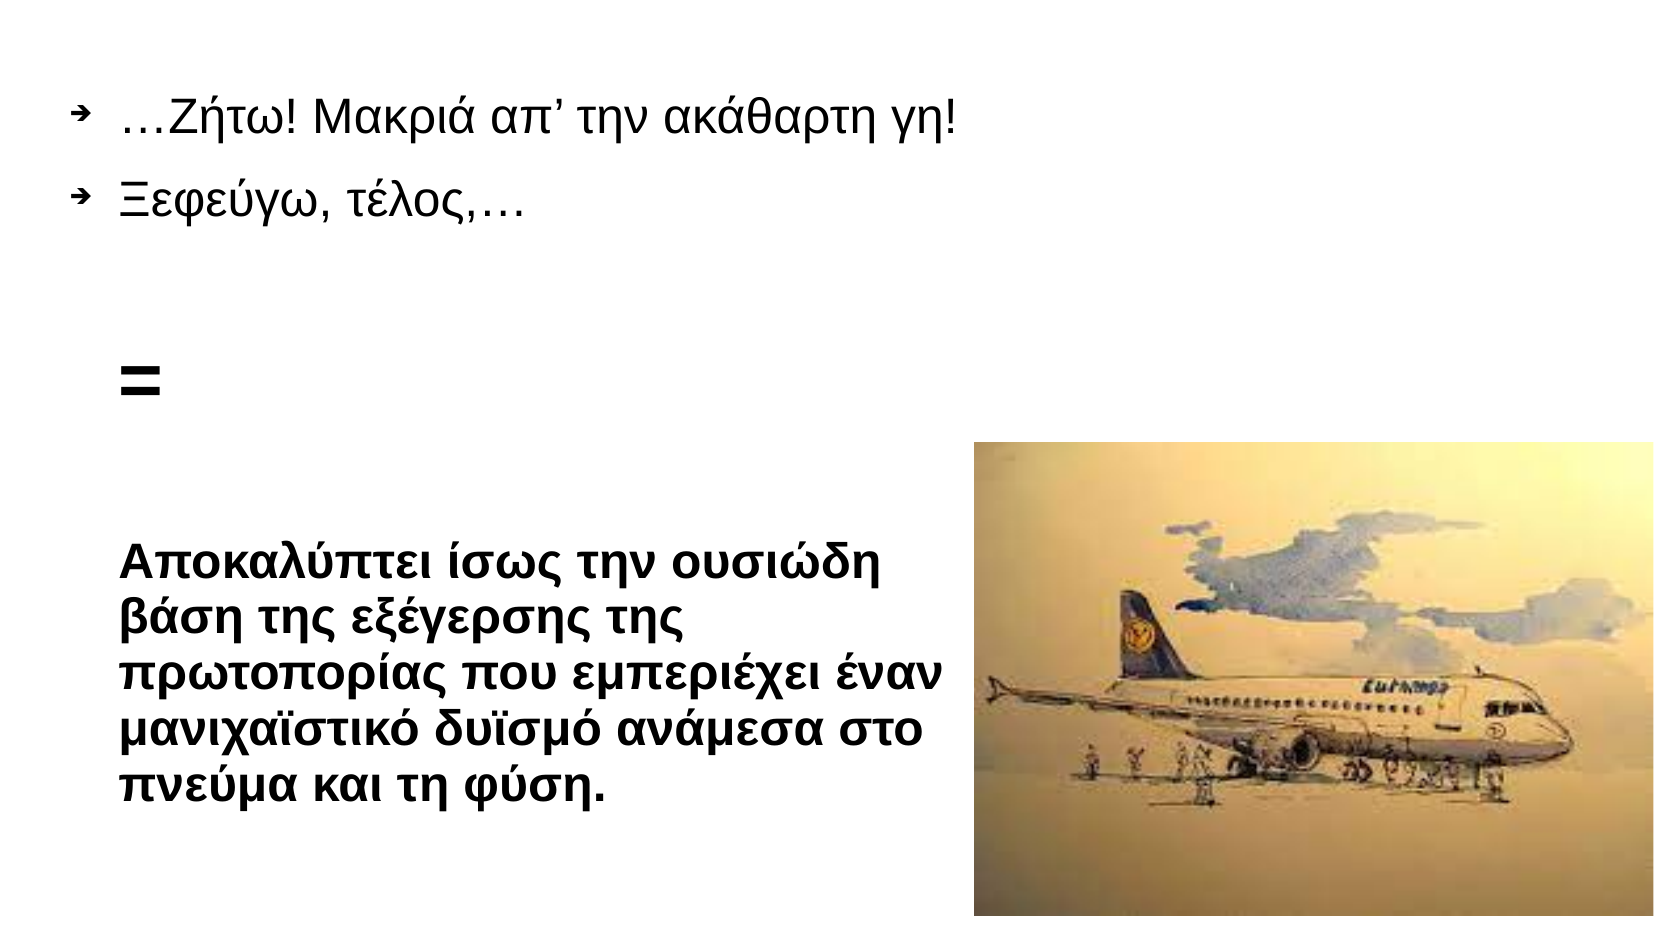

# …Ζήτω! Μακριά απ’ την ακάθαρτη γη!
Ξεφεύγω, τέλος,…
=
Αποκαλύπτει ίσως την ουσιώδη βάση της εξέγερσης της πρωτοπορίας που εμπεριέχει έναν μανιχαϊστικό δυϊσμό ανάμεσα στο πνεύμα και τη φύση.